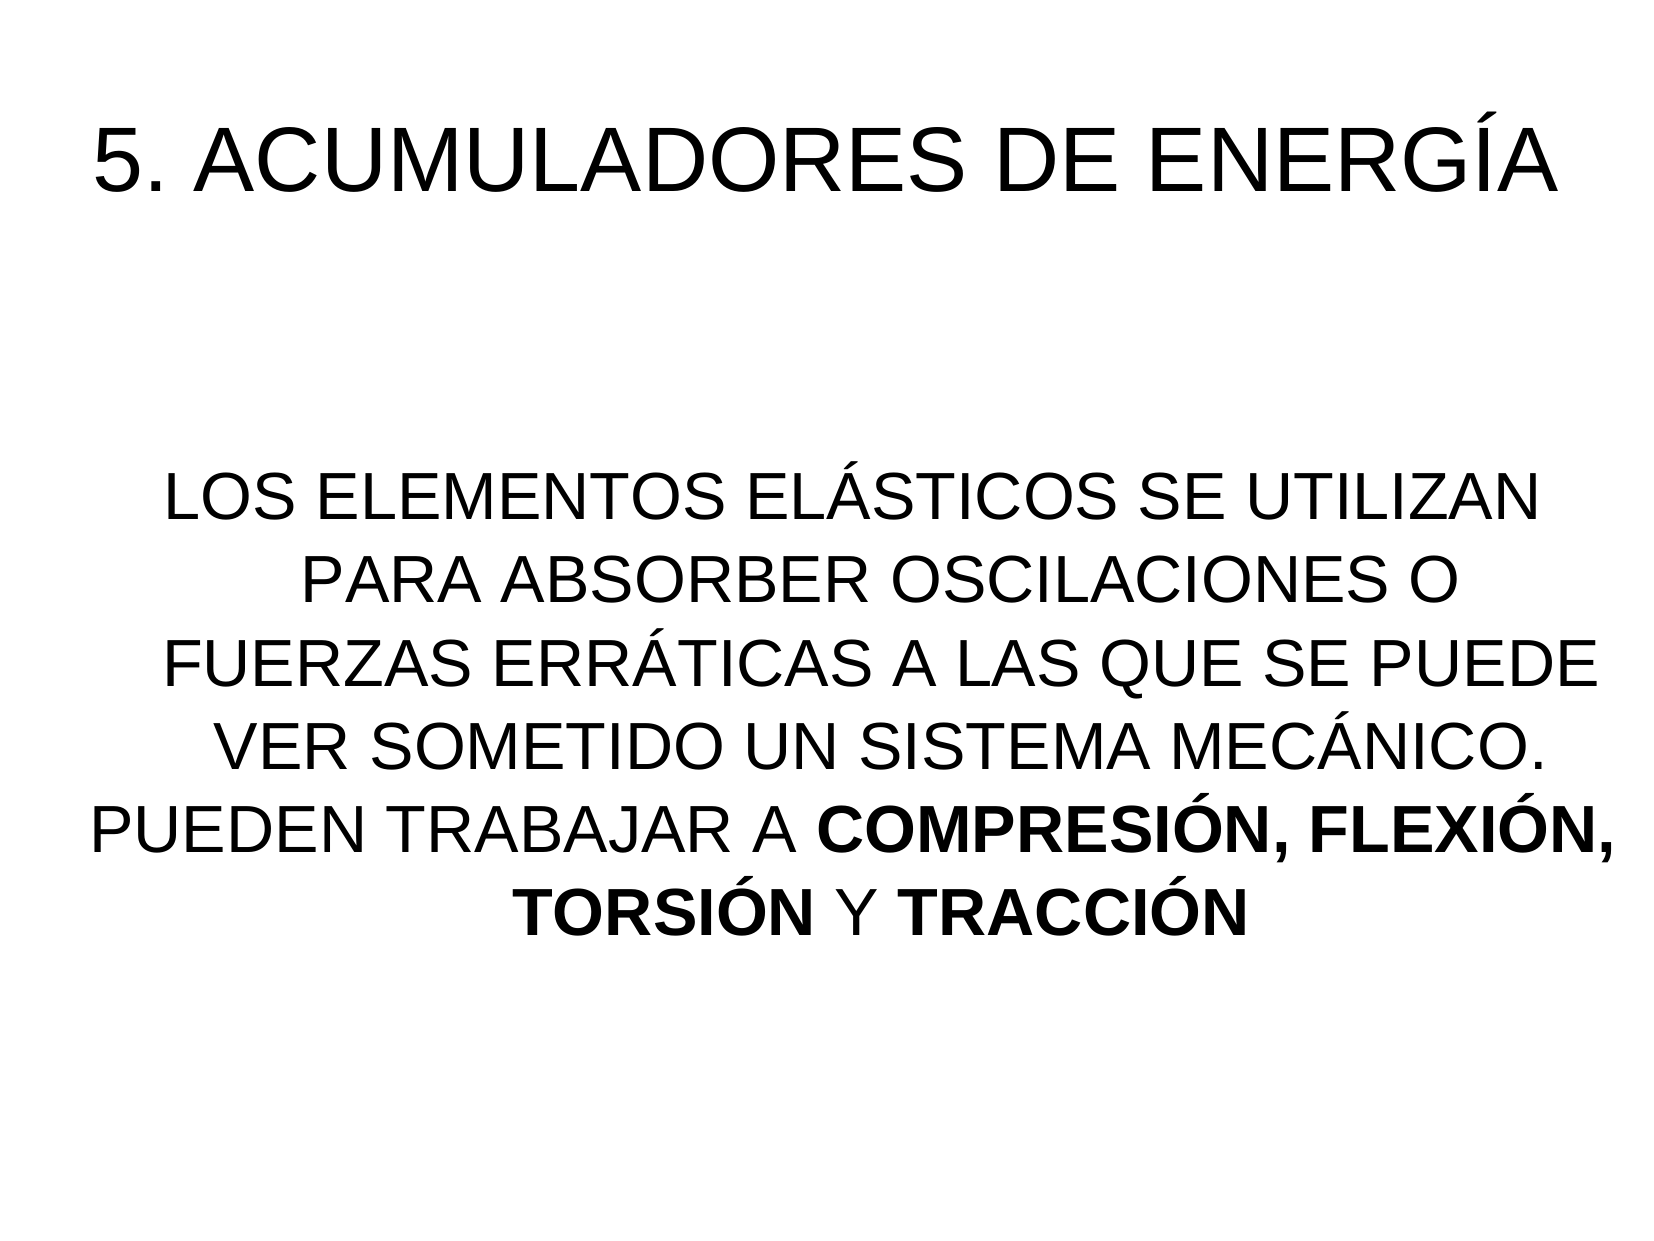

# 5. ACUMULADORES DE ENERGÍA
LOS ELEMENTOS ELÁSTICOS SE UTILIZAN PARA ABSORBER OSCILACIONES O FUERZAS ERRÁTICAS A LAS QUE SE PUEDE VER SOMETIDO UN SISTEMA MECÁNICO.
PUEDEN TRABAJAR A COMPRESIÓN, FLEXIÓN, TORSIÓN Y TRACCIÓN